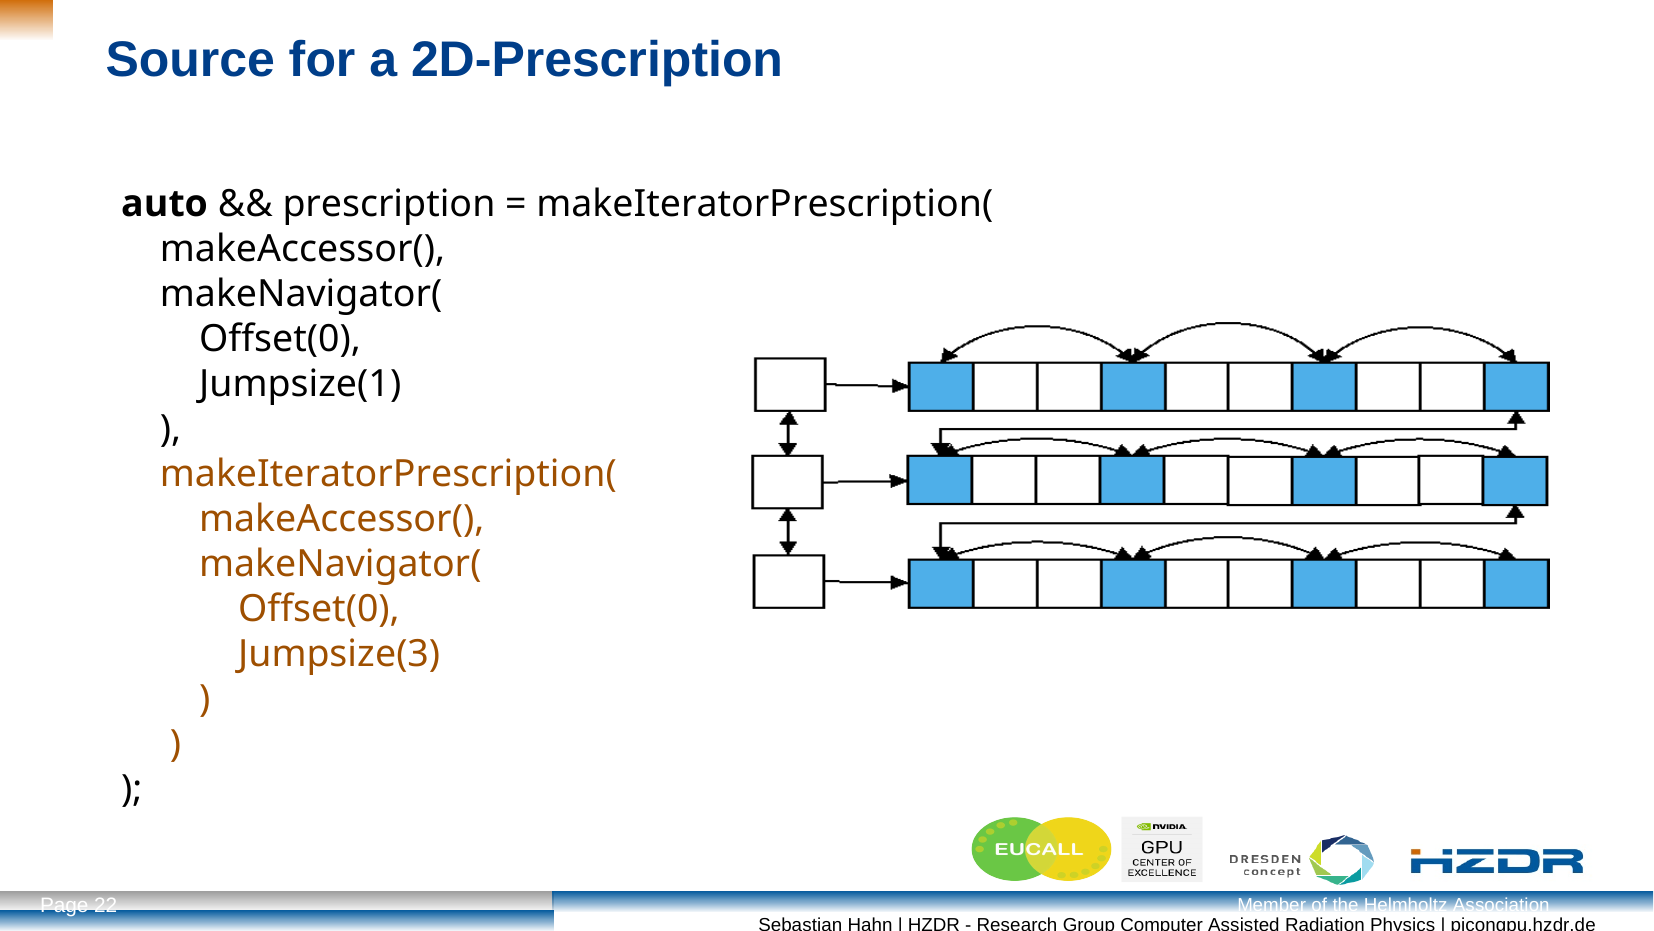

# Source for a 2D-Prescription
auto && prescription = makeIteratorPrescription(
 makeAccessor(),
 makeNavigator(
 Offset(0),
 Jumpsize(1)
 ),
 makeIteratorPrescription(
 makeAccessor(),
 makeNavigator(
 Offset(0),
 Jumpsize(3)
 )
 )
);